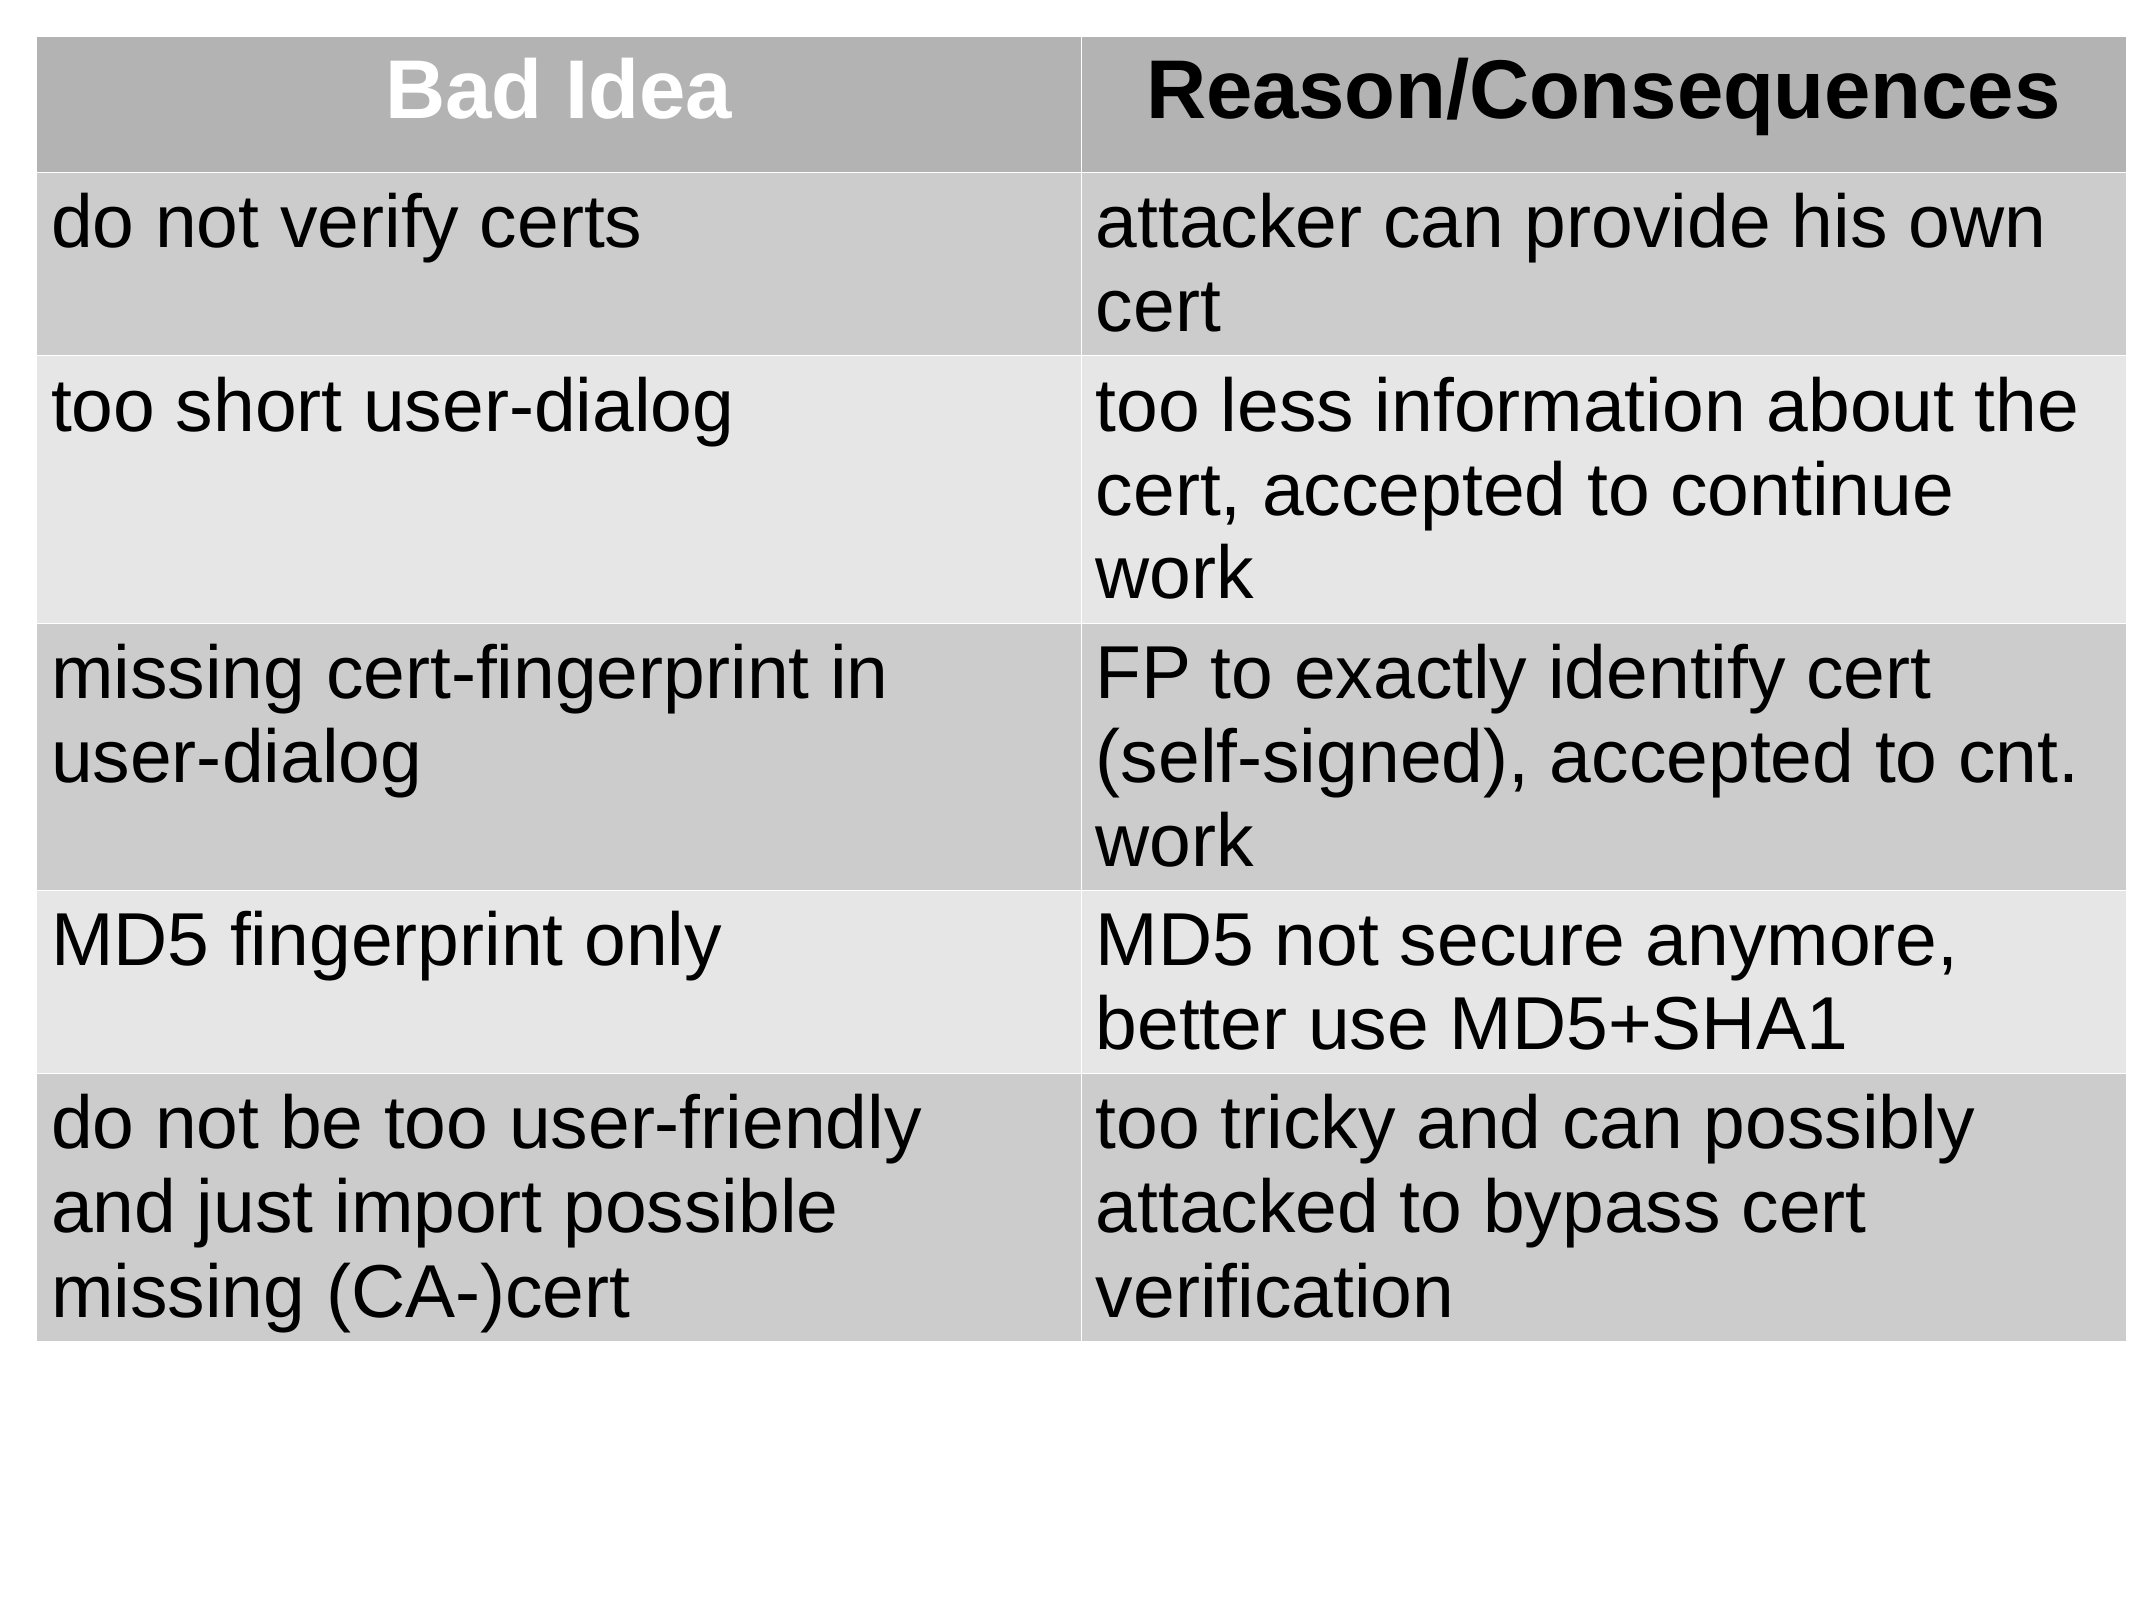

| Bad Idea | Reason/Consequences |
| --- | --- |
| do not verify certs | attacker can provide his own cert |
| too short user-dialog | too less information about the cert, accepted to continue work |
| missing cert-fingerprint in user-dialog | FP to exactly identify cert (self-signed), accepted to cnt. work |
| MD5 fingerprint only | MD5 not secure anymore, better use MD5+SHA1 |
| do not be too user-friendly and just import possible missing (CA-)cert | too tricky and can possibly attacked to bypass cert verification |